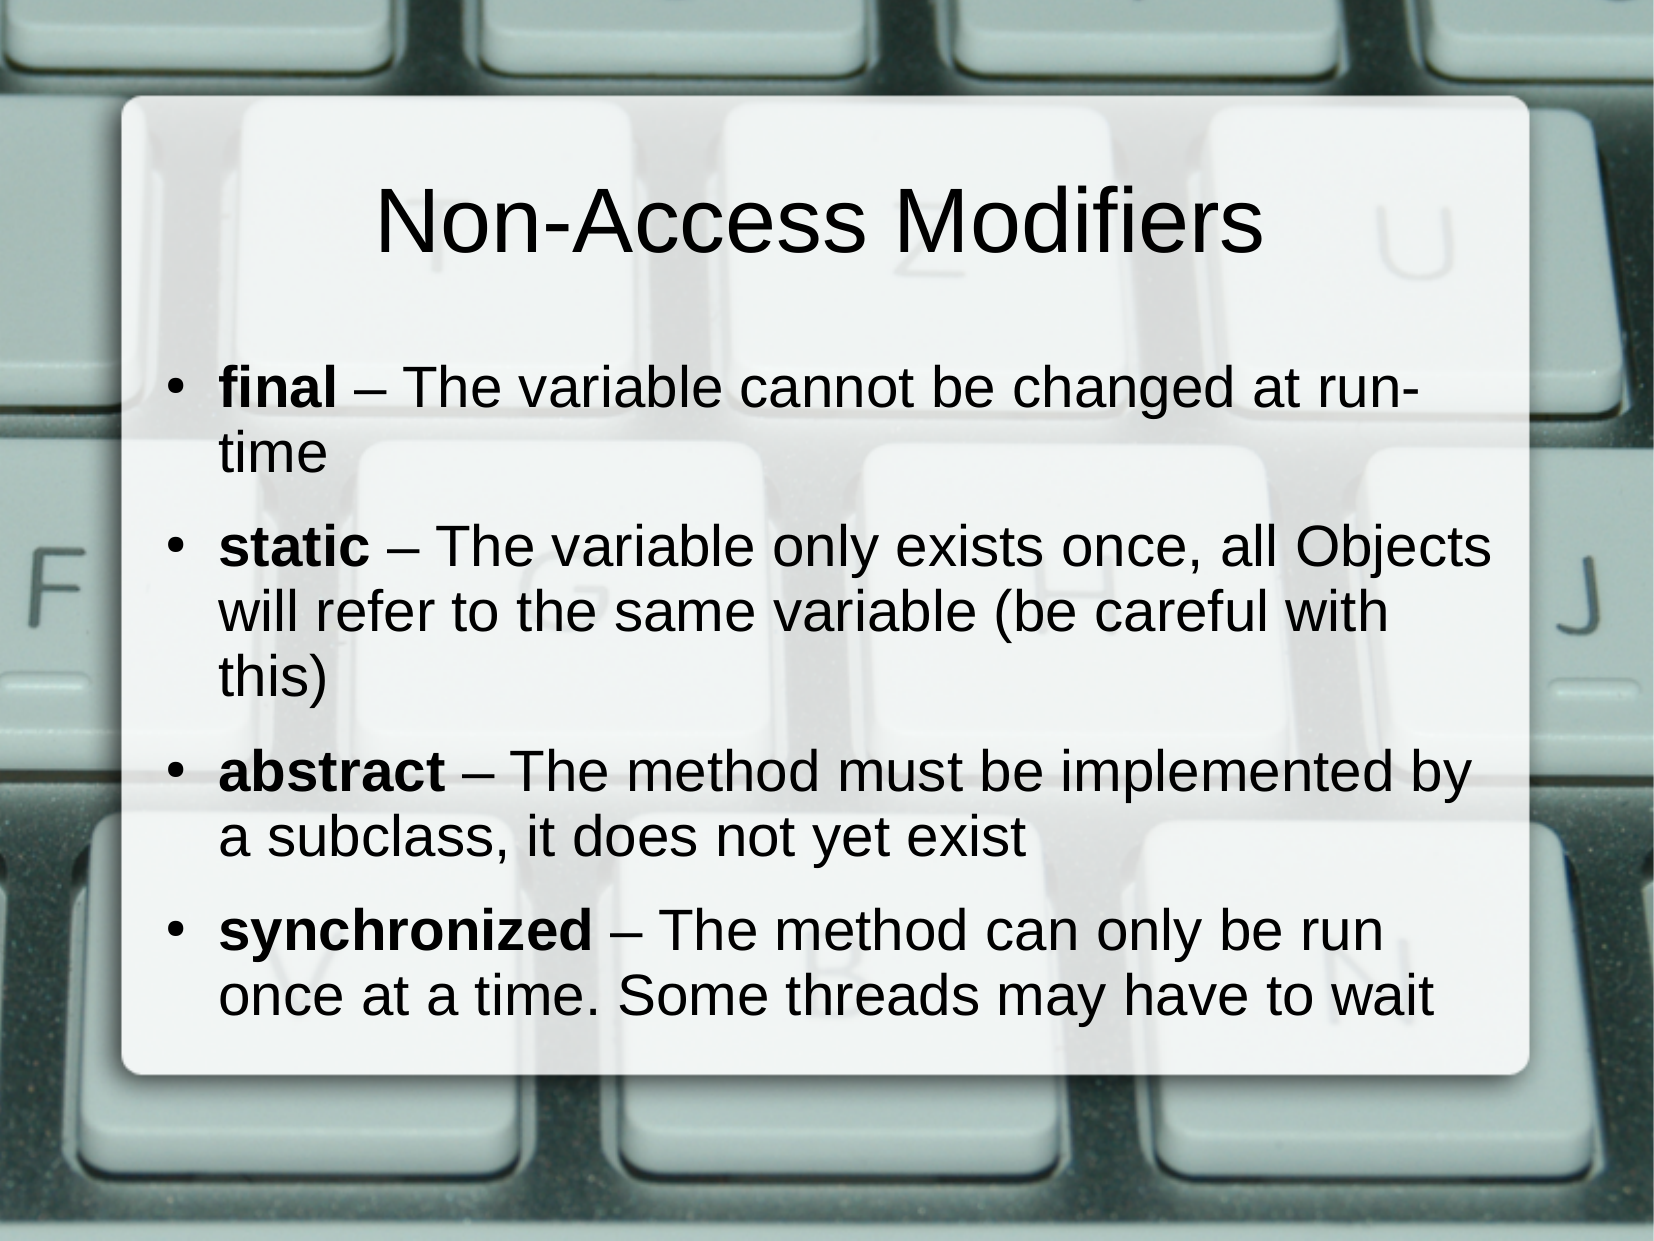

# Non-Access Modifiers
final – The variable cannot be changed at run-time
static – The variable only exists once, all Objects will refer to the same variable (be careful with this)
abstract – The method must be implemented by a subclass, it does not yet exist
synchronized – The method can only be run once at a time. Some threads may have to wait